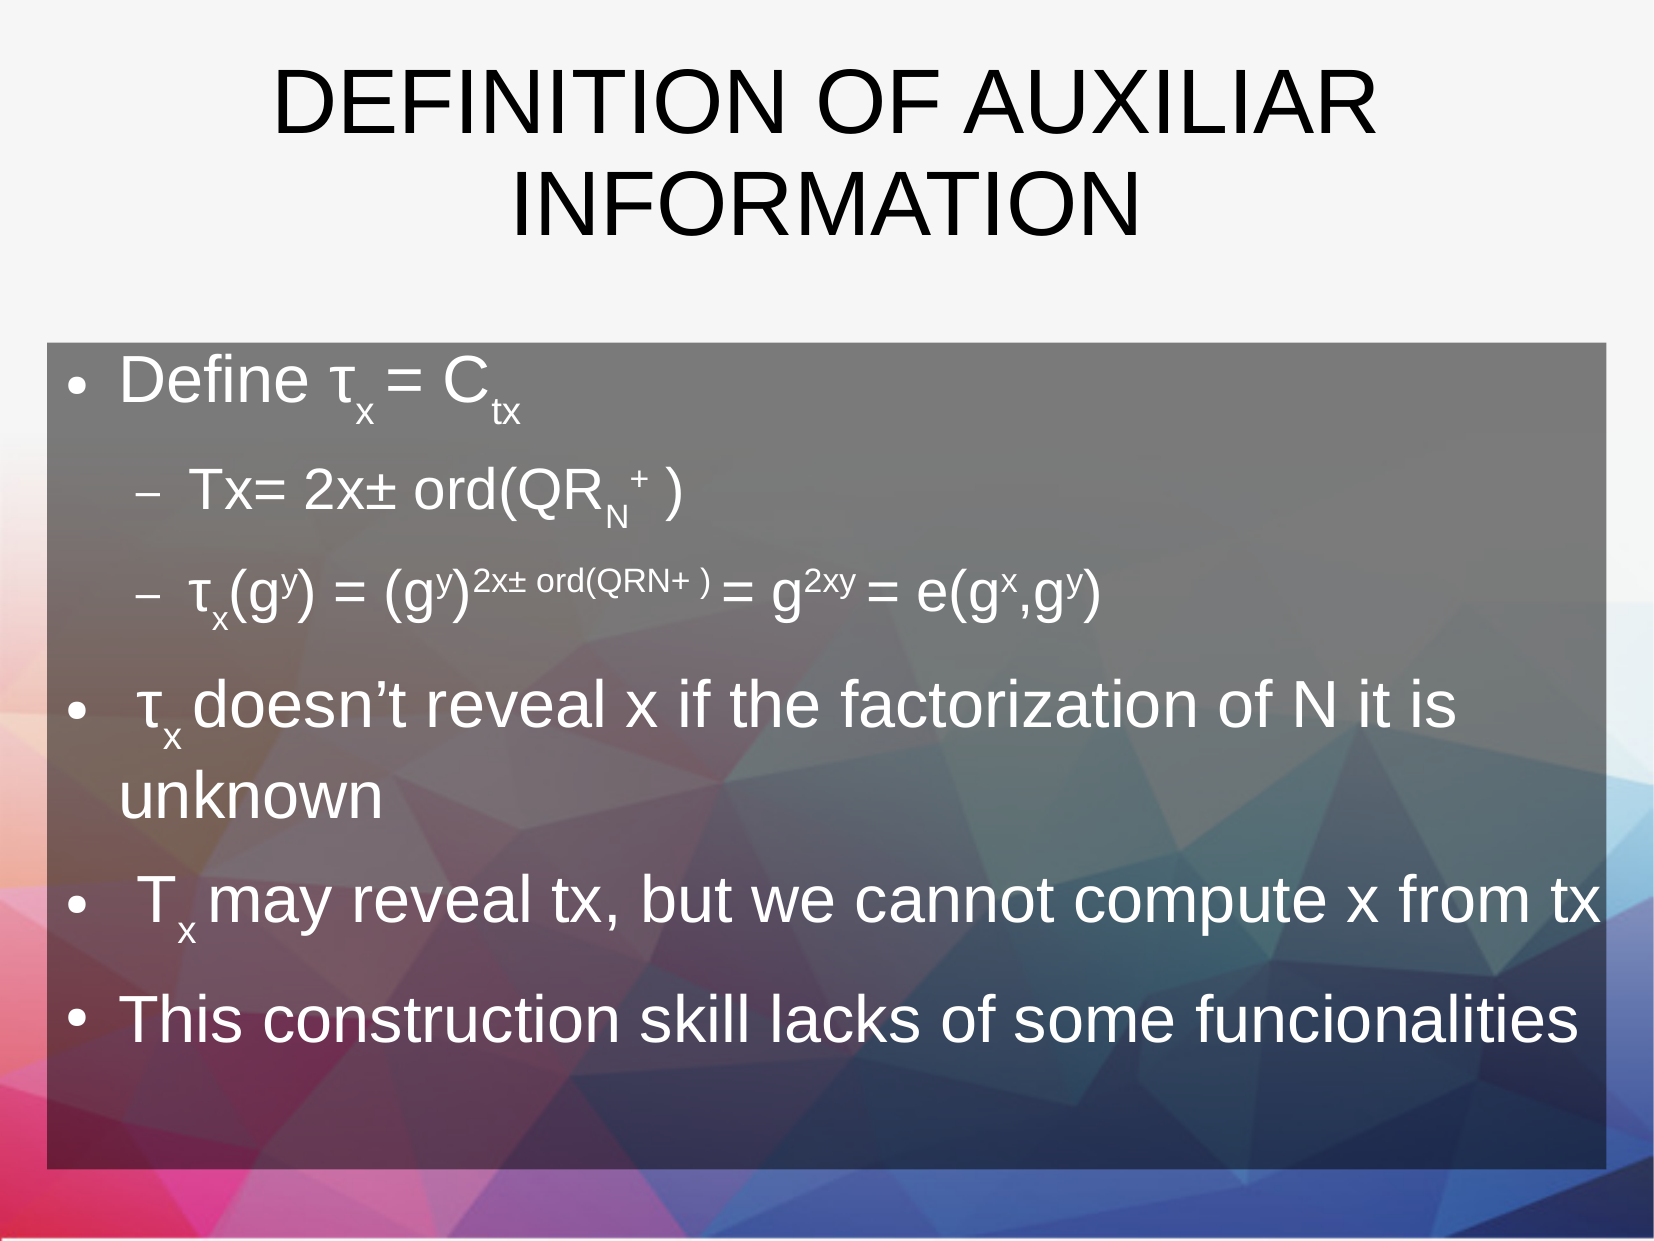

# DEFINITION OF AUXILIAR INFORMATION
Define τx = Ctx
Tx= 2x± ord(QRN+ )
τx(gy) = (gy)2x± ord(QRN+ ) = g2xy = e(gx,gy)
 τx doesn’t reveal x if the factorization of N it is unknown
 Τx may reveal tx, but we cannot compute x from tx
This construction skill lacks of some funcionalities